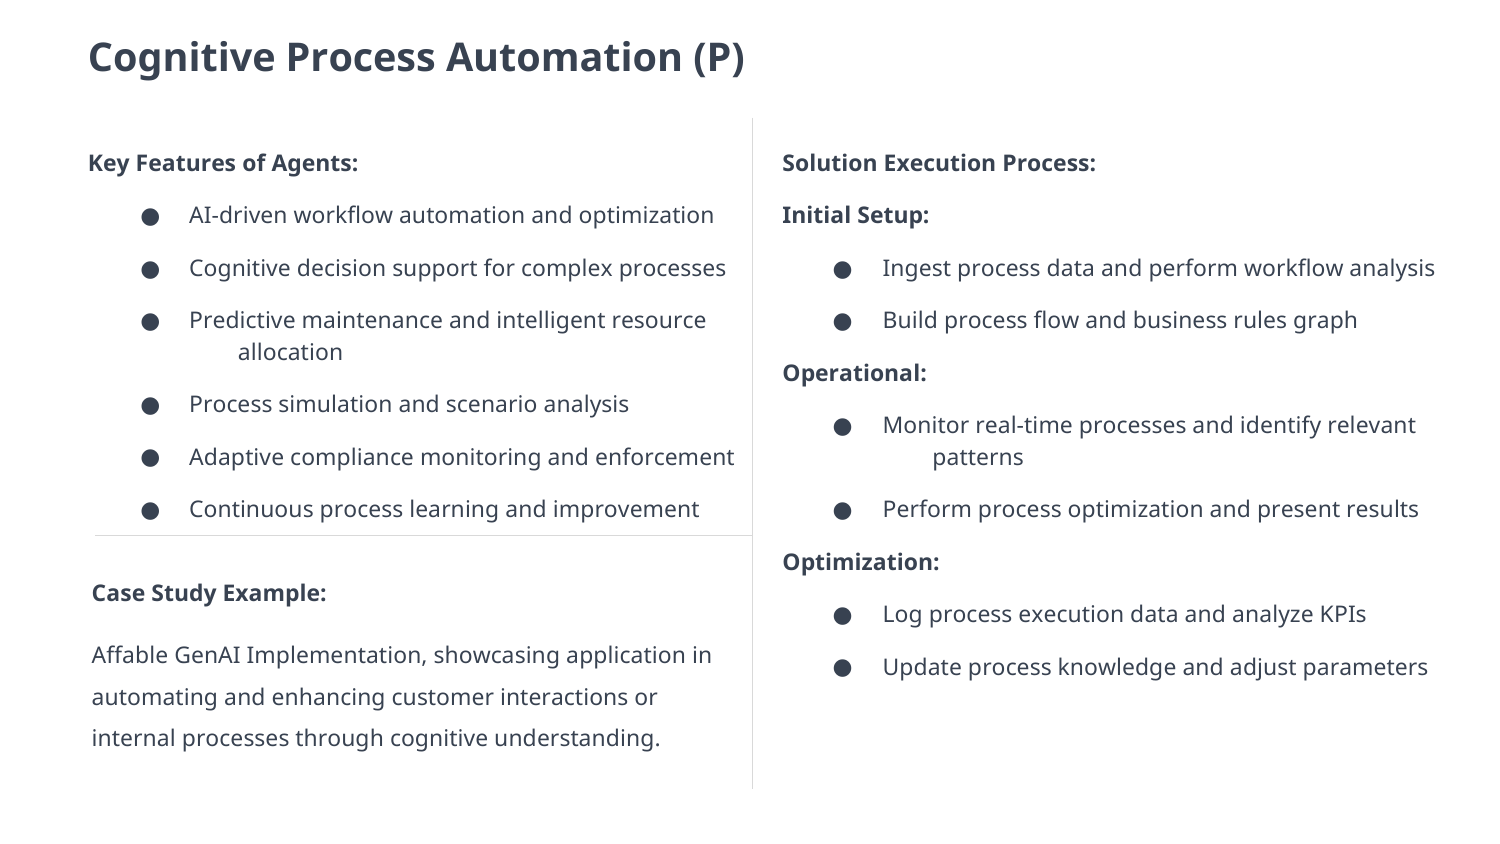

# Cognitive Process Automation (P)
Key Features of Agents:
AI-driven workflow automation and optimization
Cognitive decision support for complex processes
Predictive maintenance and intelligent resource allocation
Process simulation and scenario analysis
Adaptive compliance monitoring and enforcement
Continuous process learning and improvement
Solution Execution Process:
Initial Setup:
Ingest process data and perform workflow analysis
Build process flow and business rules graph
Operational:
Monitor real-time processes and identify relevant patterns
Perform process optimization and present results
Optimization:
Log process execution data and analyze KPIs
Update process knowledge and adjust parameters
Case Study Example:
Affable GenAI Implementation, showcasing application in automating and enhancing customer interactions or internal processes through cognitive understanding.